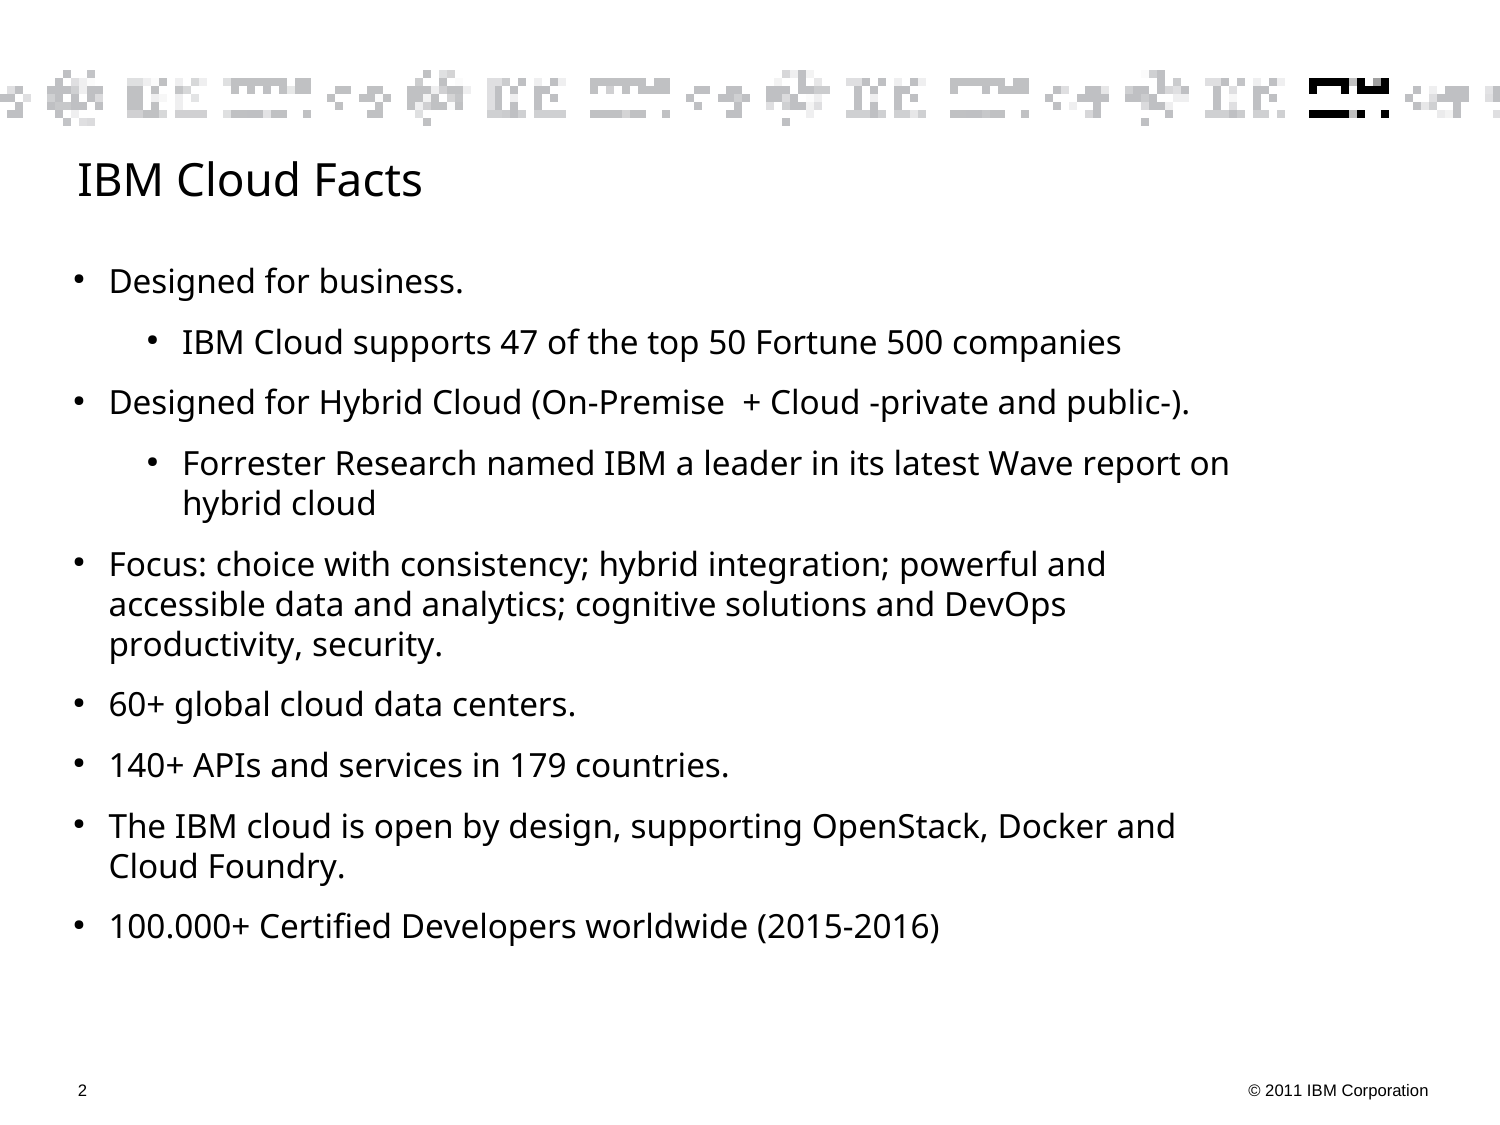

# IBM Cloud Facts
Designed for business.
IBM Cloud supports 47 of the top 50 Fortune 500 companies
Designed for Hybrid Cloud (On-Premise + Cloud -private and public-).
Forrester Research named IBM a leader in its latest Wave report on hybrid cloud
Focus: choice with consistency; hybrid integration; powerful and accessible data and analytics; cognitive solutions and DevOps productivity, security.
60+ global cloud data centers.
140+ APIs and services in 179 countries.
The IBM cloud is open by design, supporting OpenStack, Docker and Cloud Foundry.
100.000+ Certified Developers worldwide (2015-2016)
2